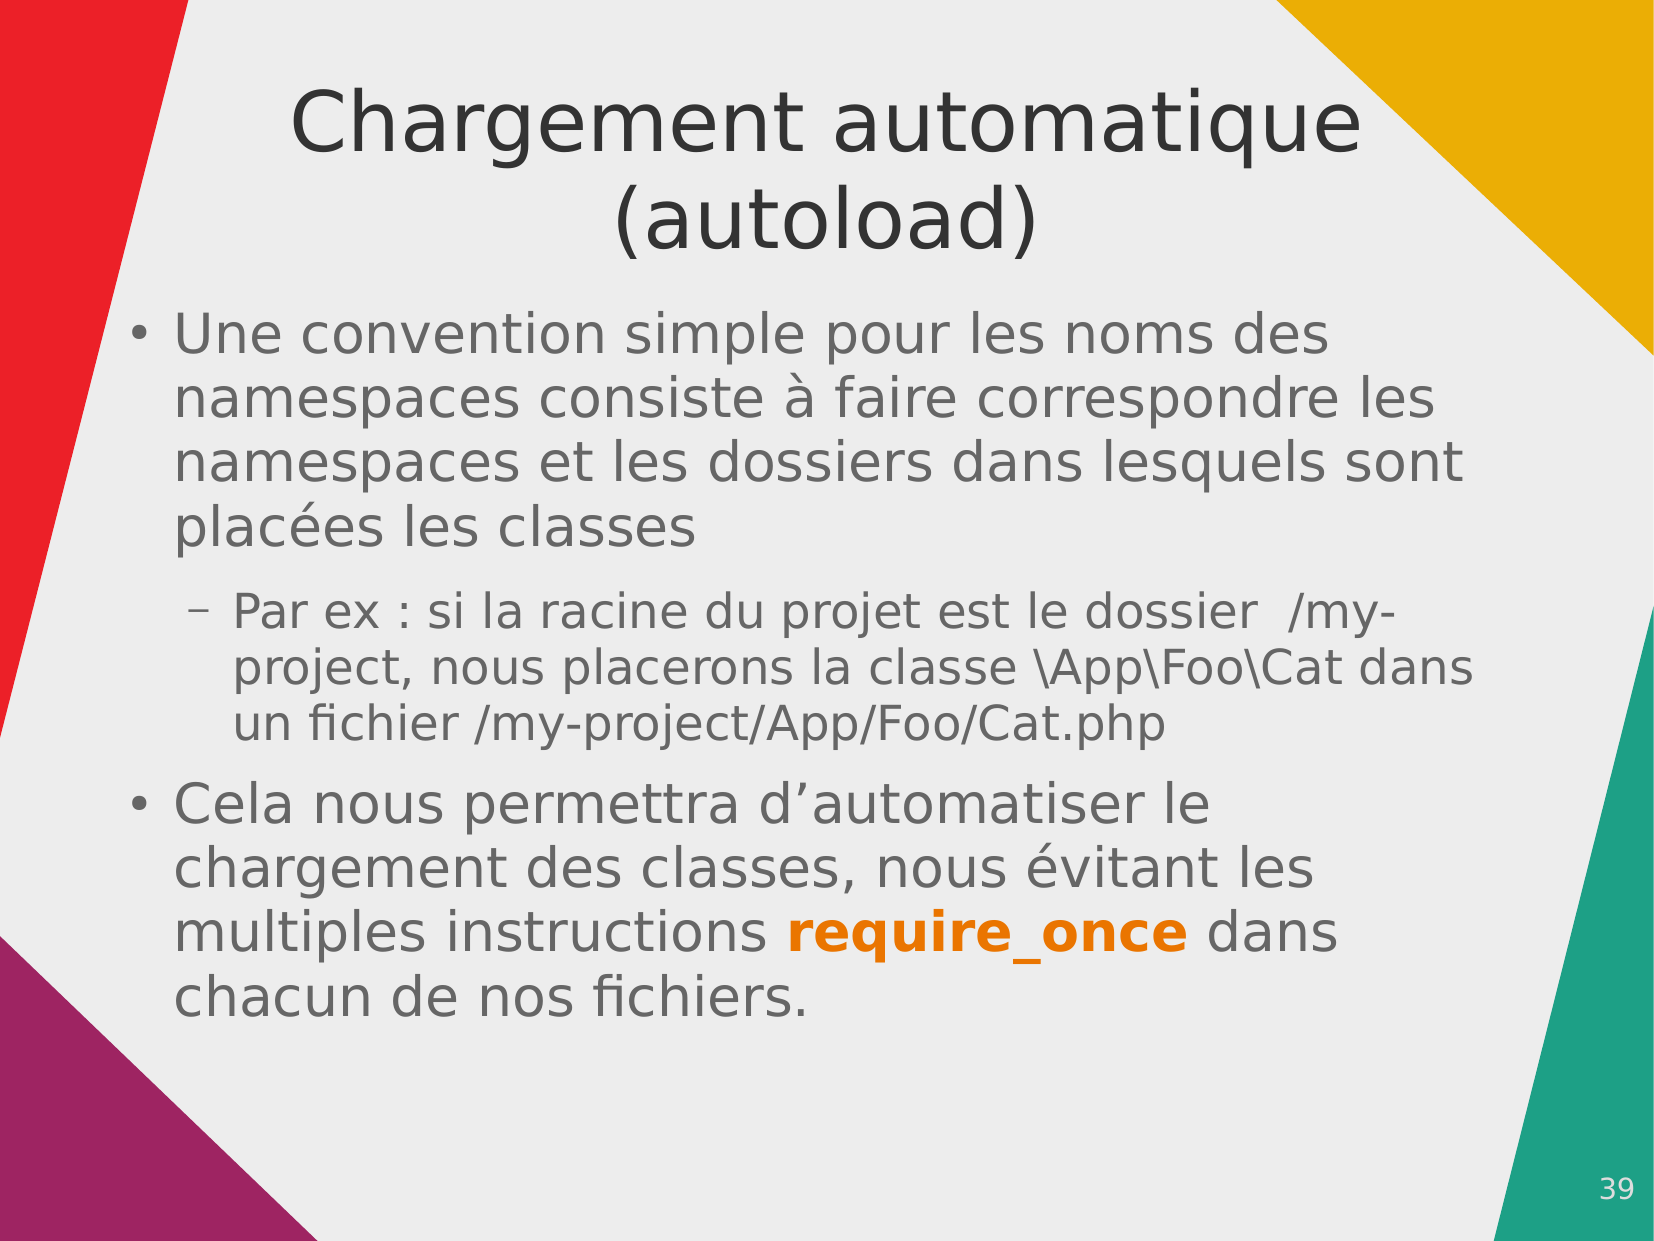

# Chargement automatique (autoload)
Une convention simple pour les noms des namespaces consiste à faire correspondre les namespaces et les dossiers dans lesquels sont placées les classes
Par ex : si la racine du projet est le dossier /my-project, nous placerons la classe \App\Foo\Cat dans un fichier /my-project/App/Foo/Cat.php
Cela nous permettra d’automatiser le chargement des classes, nous évitant les multiples instructions require_once dans chacun de nos fichiers.
39